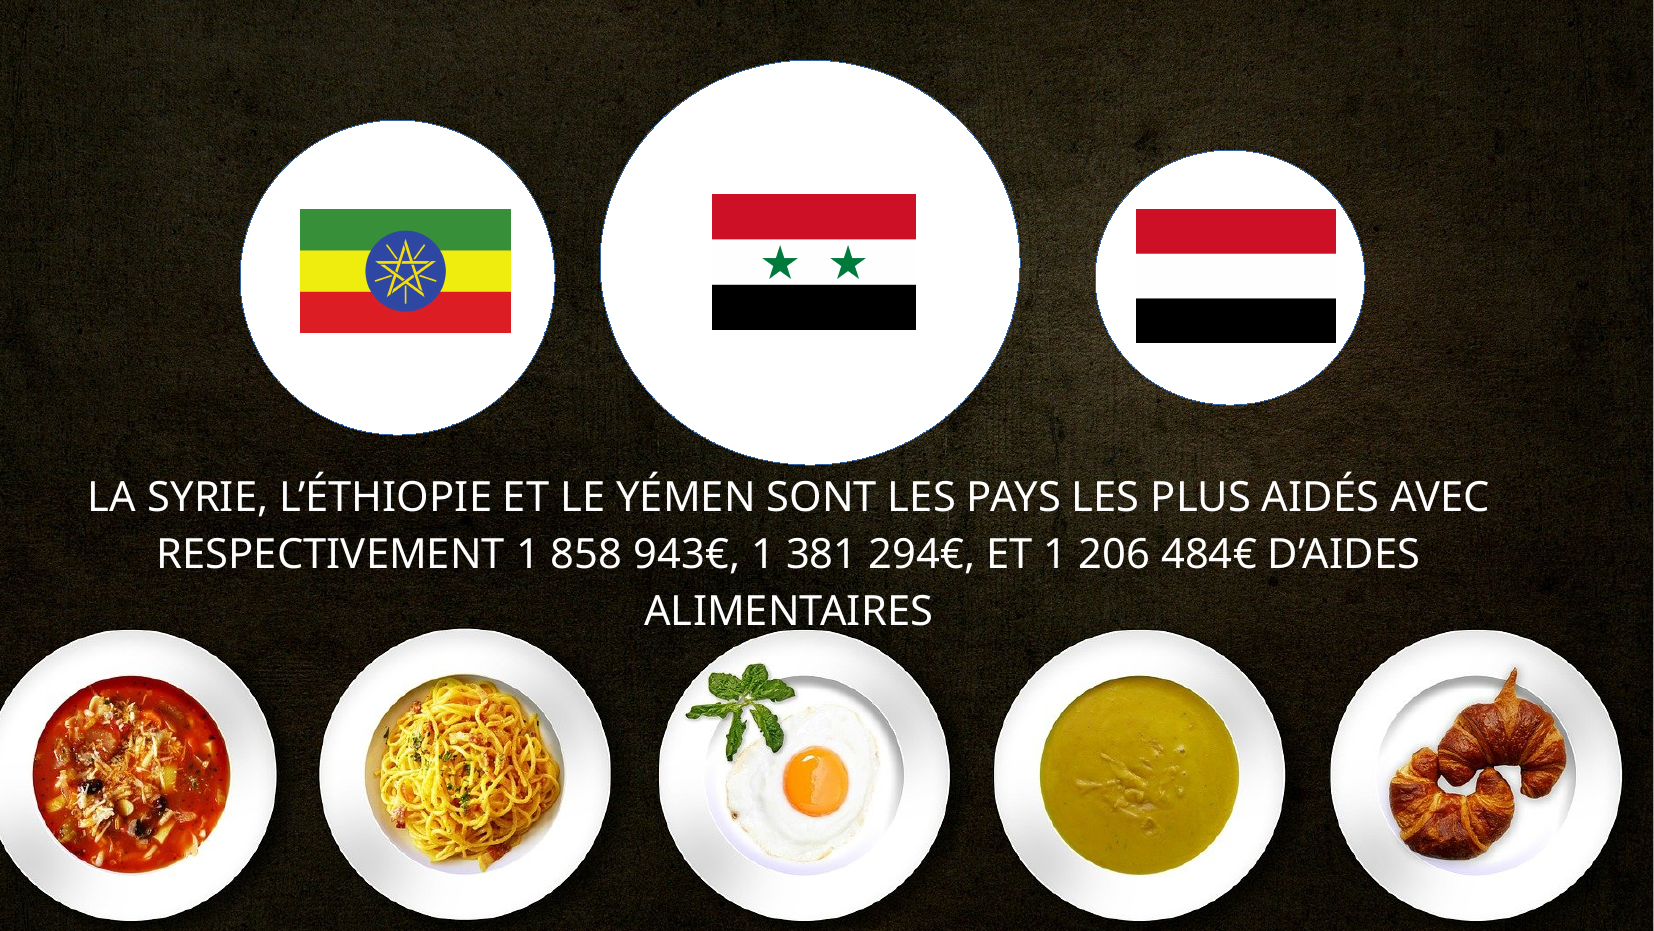

# LA SYRIE, L’ÉTHIOPIE ET LE YÉMEN SONT LES PAYS LES PLUS AIDÉS AVEC RESPECTIVEMENT 1 858 943€, 1 381 294€, ET 1 206 484€ D’AIDES ALIMENTAIRES